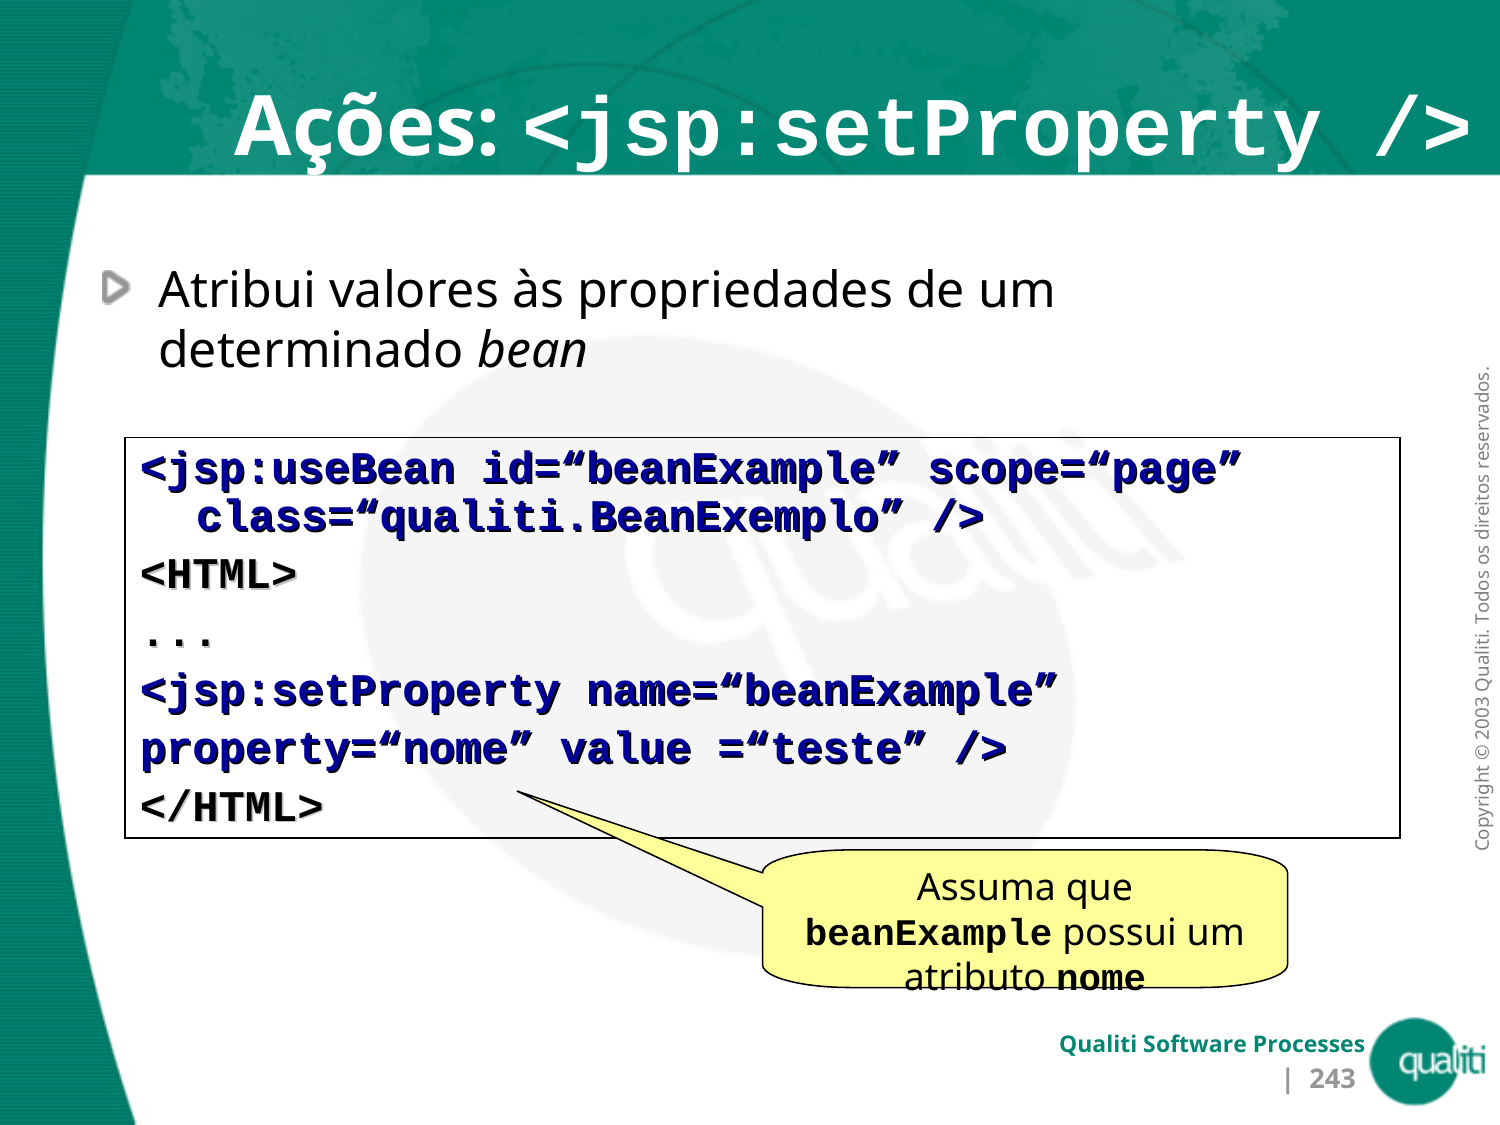

# Ações: <jsp:setProperty />
Atribui valores às propriedades de um determinado bean
<jsp:useBean id=“beanExample” scope=“page” class=“qualiti.BeanExemplo” />
<HTML>
...
<jsp:setProperty name=“beanExample”
property=“nome” value =“teste” />
</HTML>
Assuma que beanExample possui um atributo nome